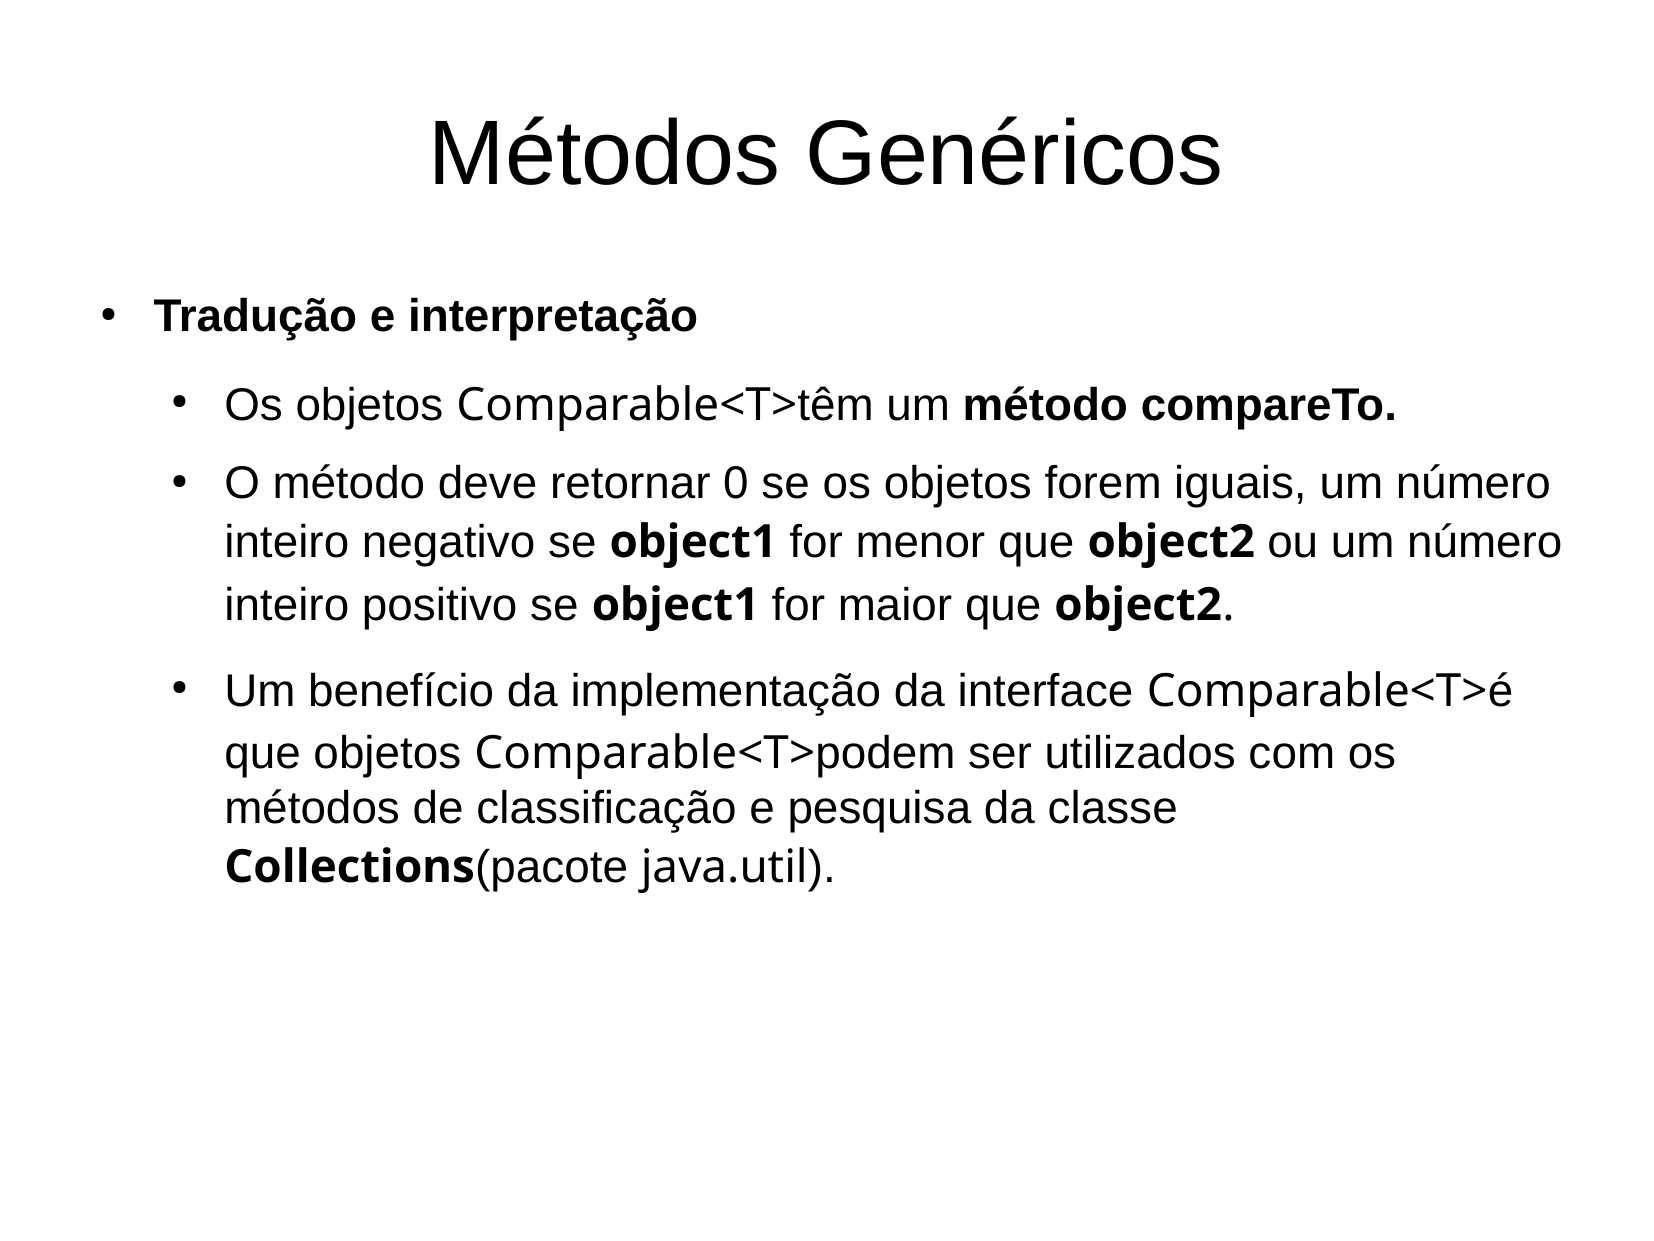

# Métodos Genéricos
Tradução e interpretação
Os objetos Comparable<T>têm um método compareTo.
O método deve retornar 0 se os objetos forem iguais, um número inteiro negativo se object1 for menor que object2 ou um número inteiro positivo se object1 for maior que object2.
Um benefício da implementação da interface Comparable<T>é que objetos Comparable<T>podem ser utilizados com os métodos de classificação e pesquisa da classe Collections(pacote java.util).